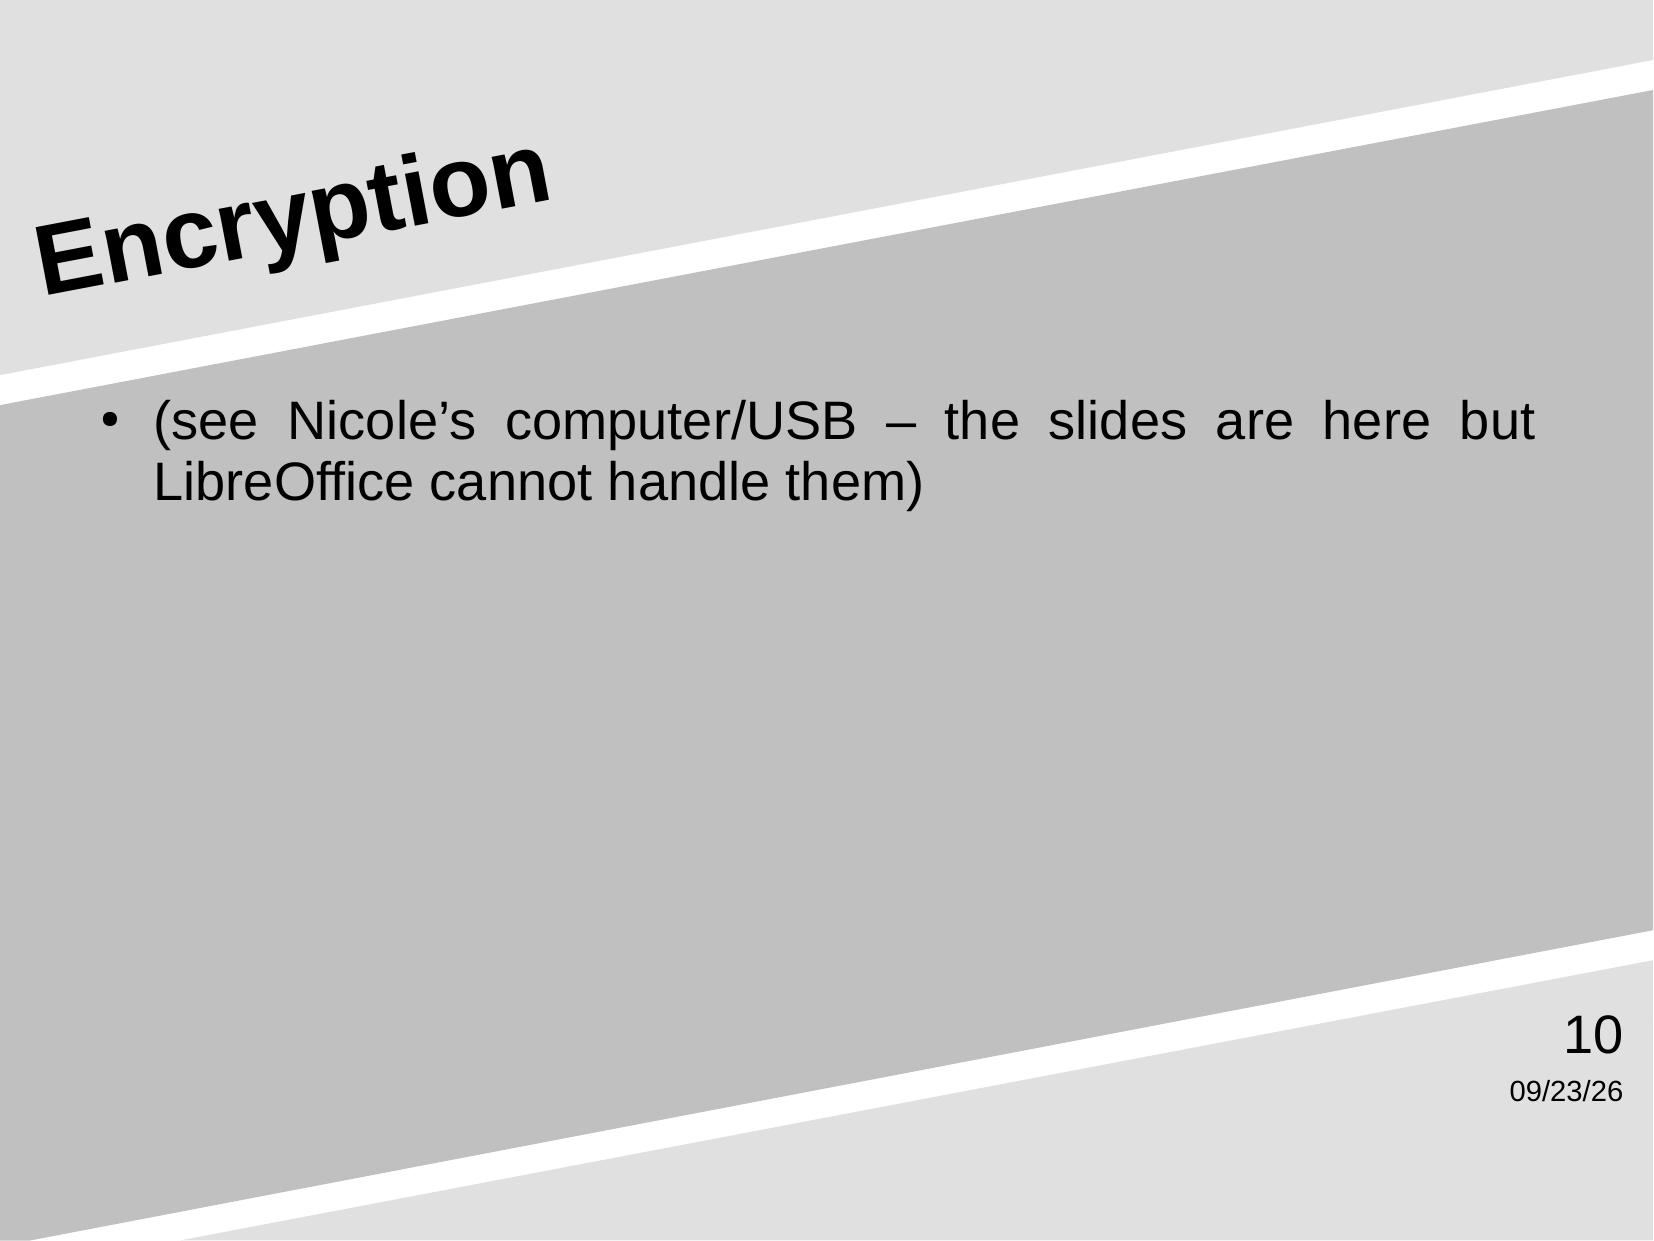

# Encryption
(see Nicole’s computer/USB – the slides are here but LibreOffice cannot handle them)
10